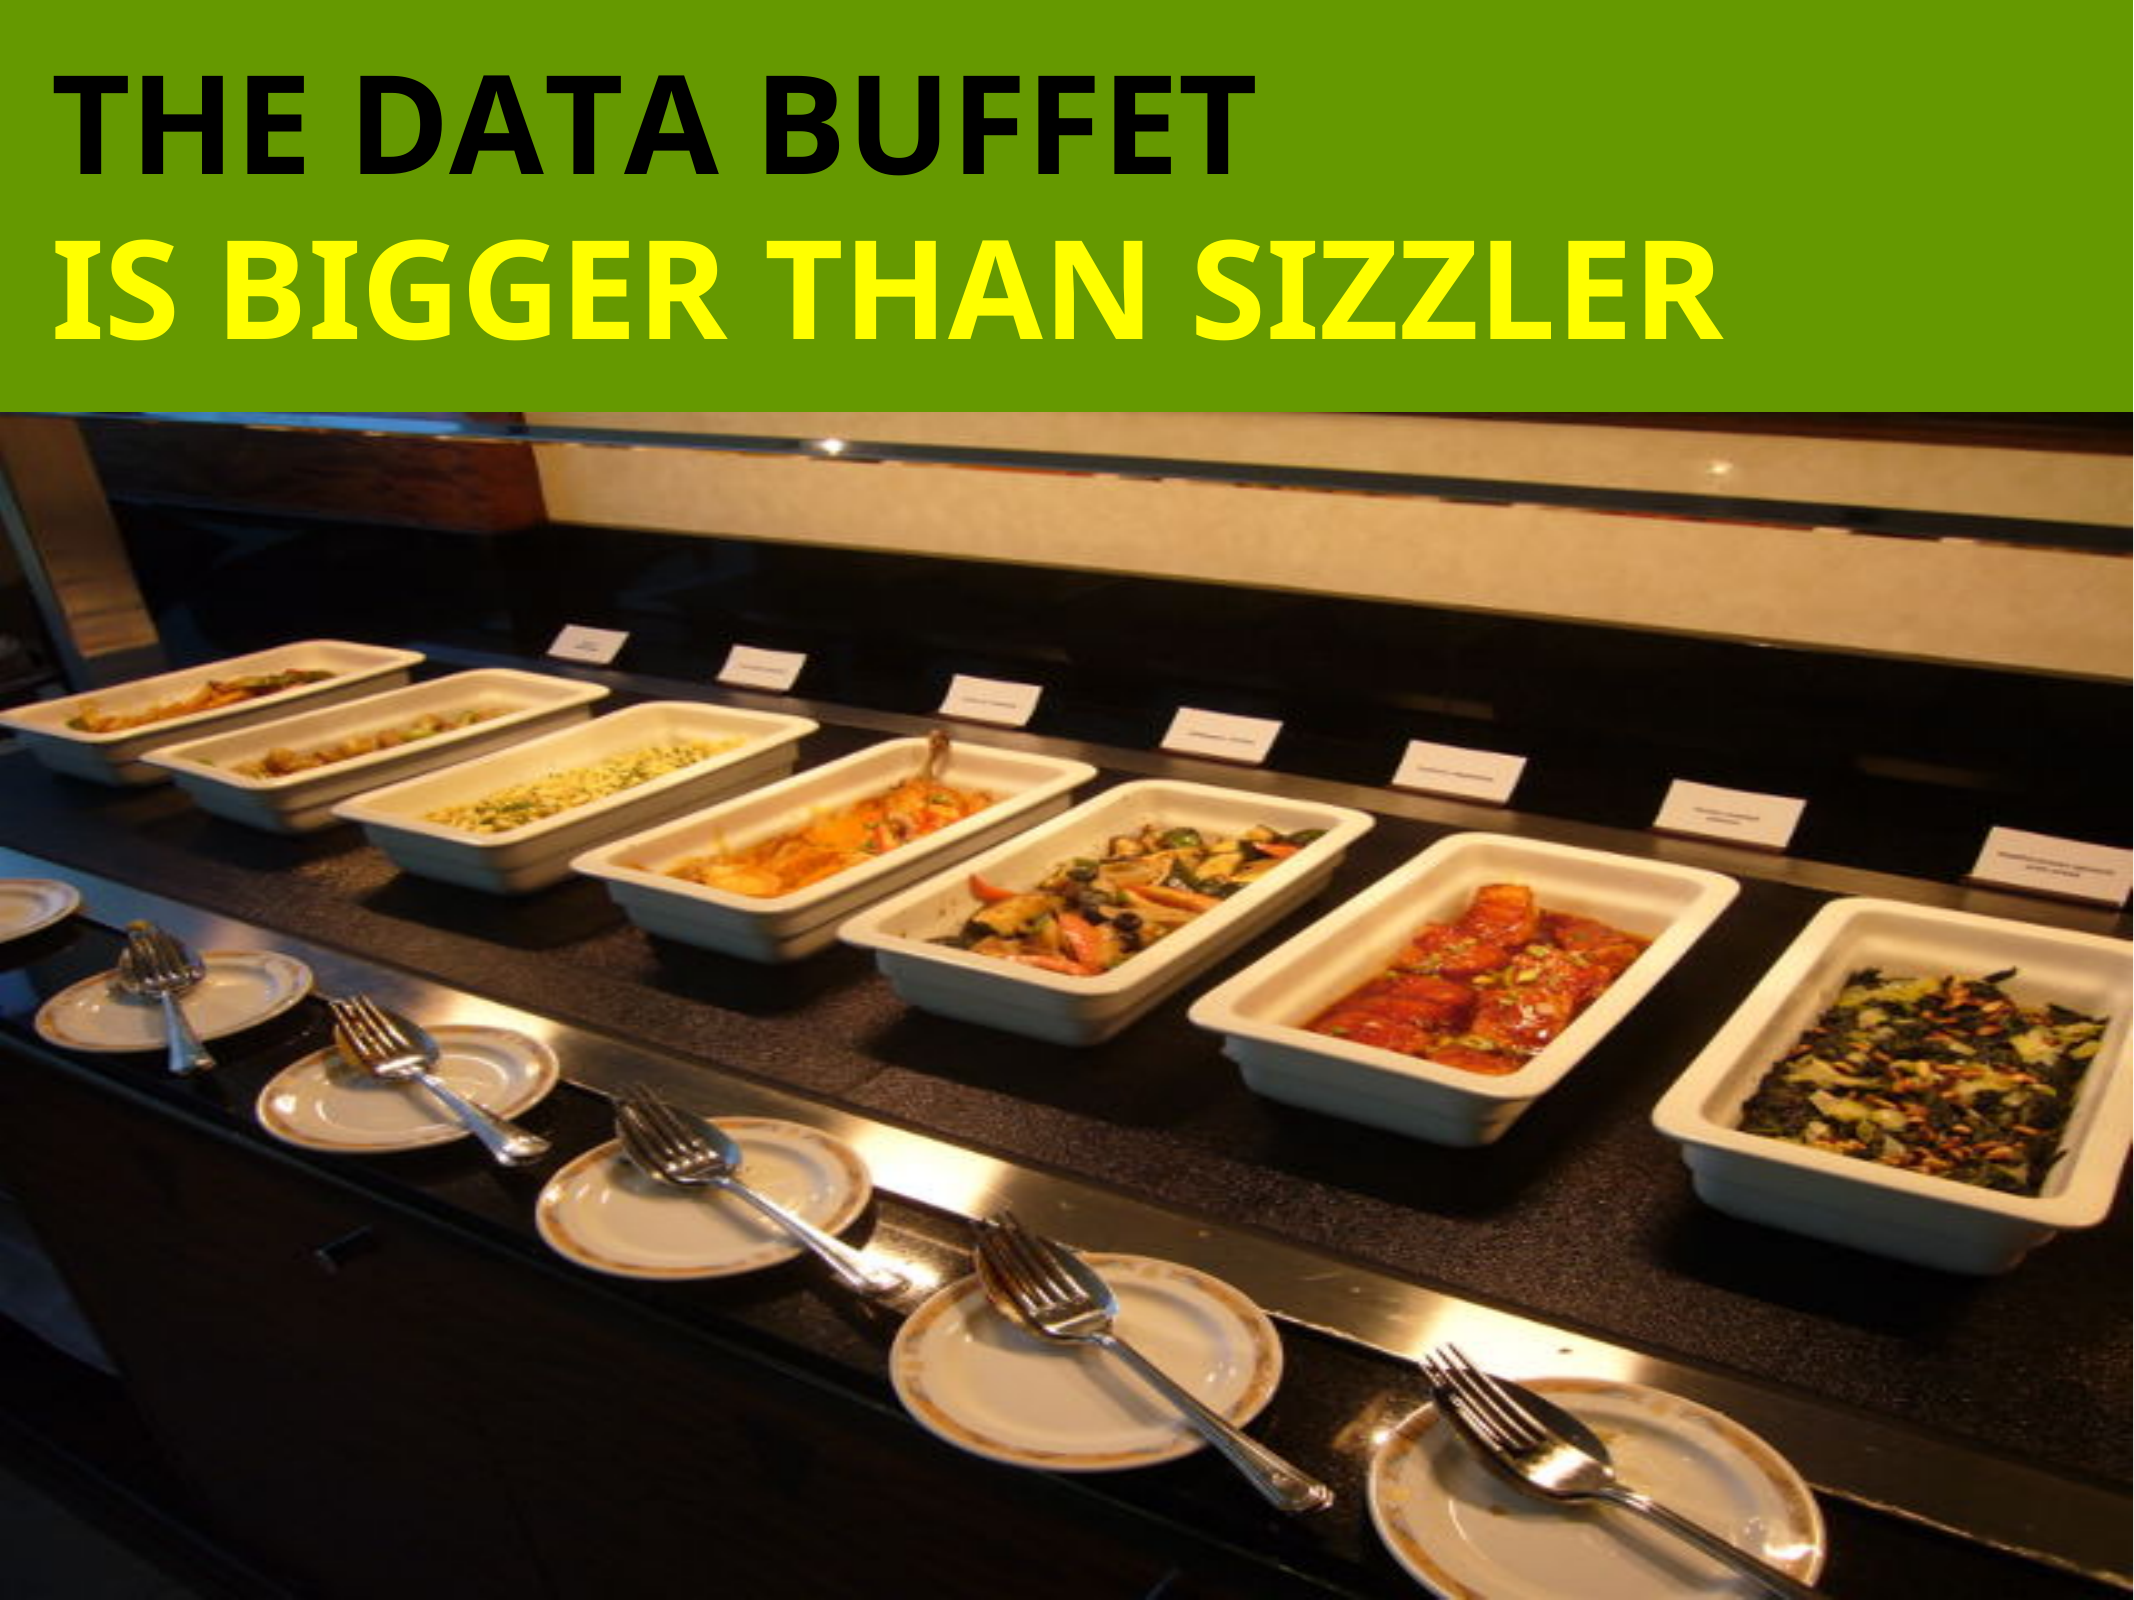

THE DATA BUFFET
IS BIGGER THAN SIZZLER